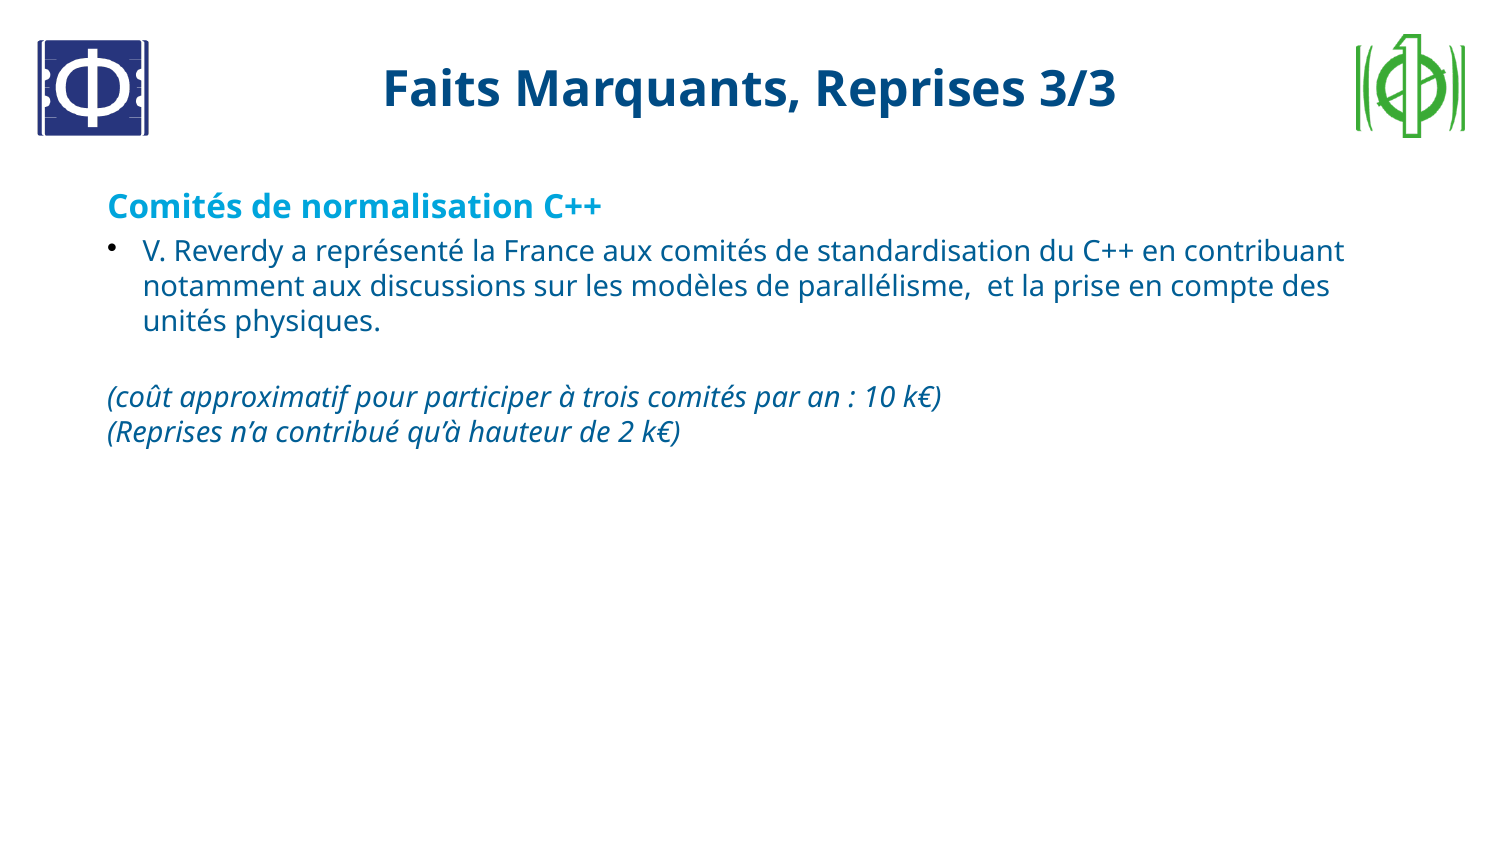

Faits Marquants, Reprises 3/3
Comités de normalisation C++
V. Reverdy a représenté la France aux comités de standardisation du C++ en contribuant notamment aux discussions sur les modèles de parallélisme, et la prise en compte des unités physiques.
(coût approximatif pour participer à trois comités par an : 10 k€)
(Reprises n’a contribué qu’à hauteur de 2 k€)